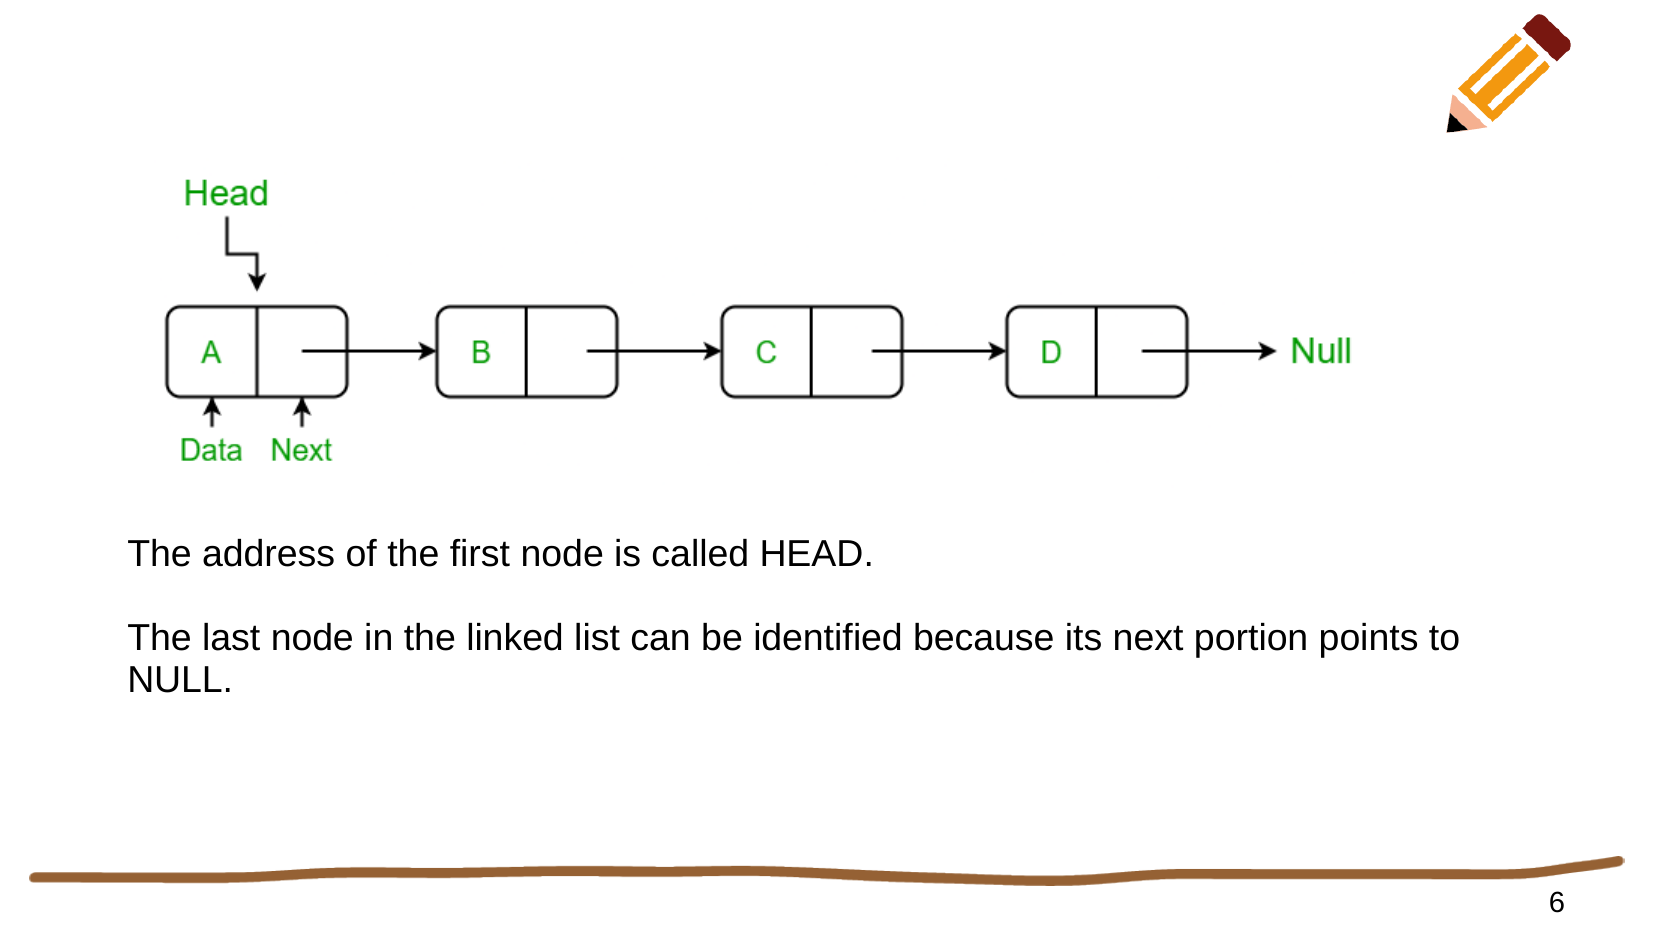

The address of the first node is called HEAD.
The last node in the linked list can be identified because its next portion points to NULL.
6